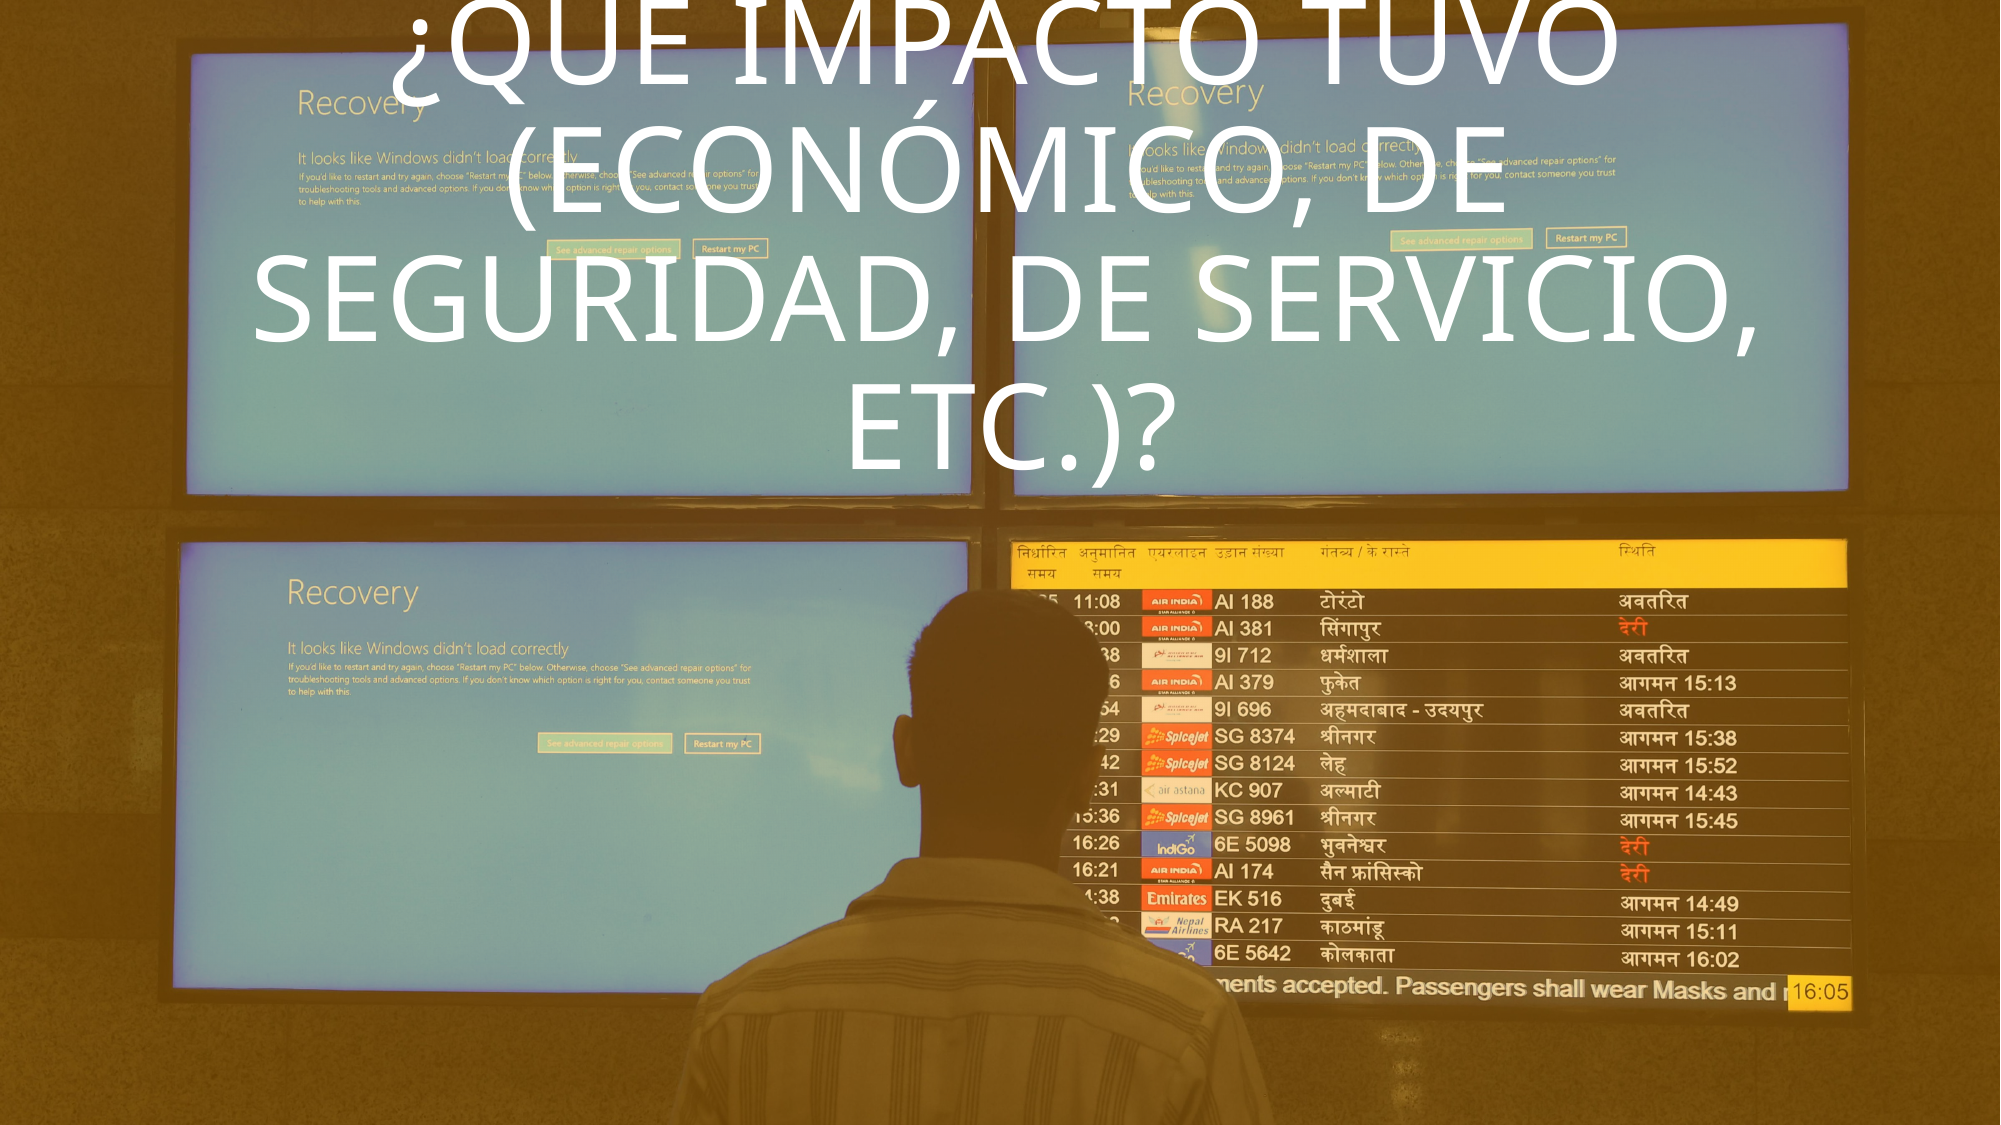

# ¿Qué impacto tuvo (económico, de seguridad, de servicio, etc.)?